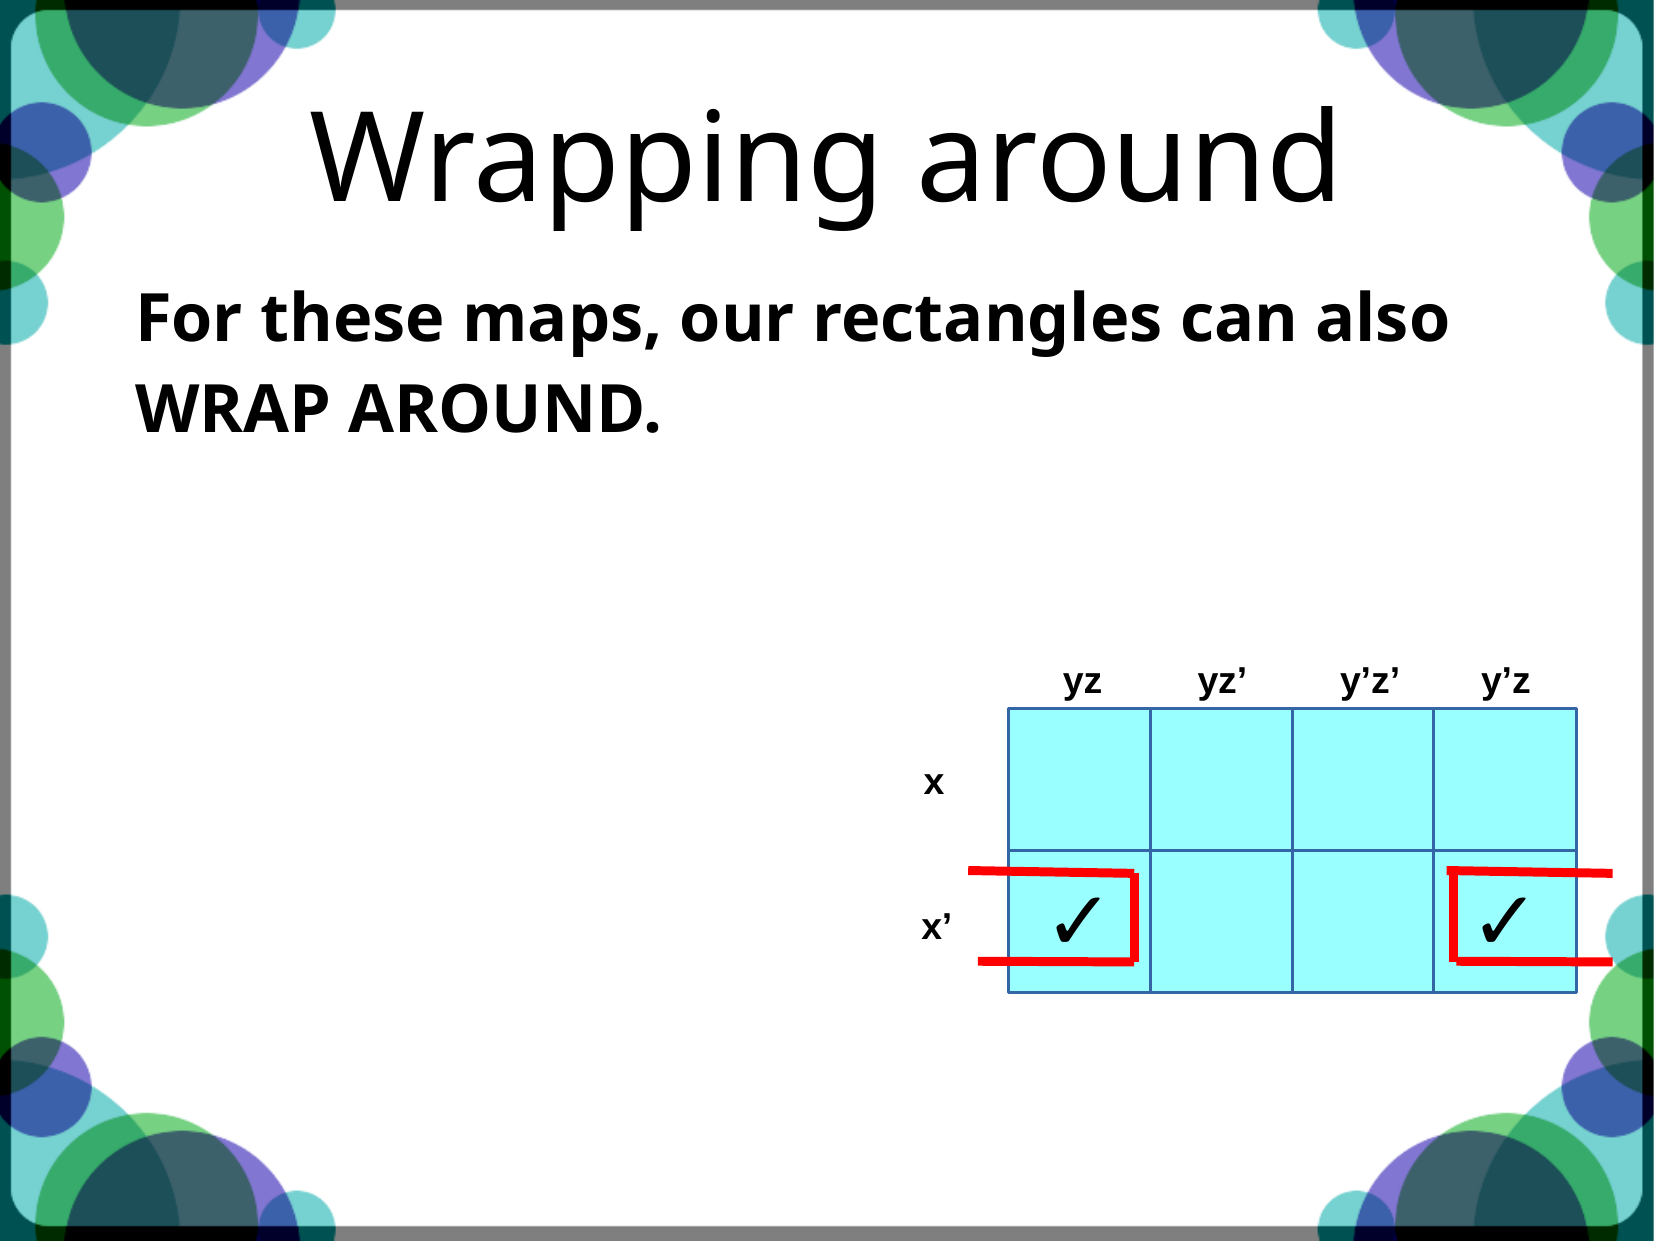

# Wrapping around
For these maps, our rectangles can also WRAP AROUND.
yz
yz’
y’z’
y’z
x
✓
✓
x’